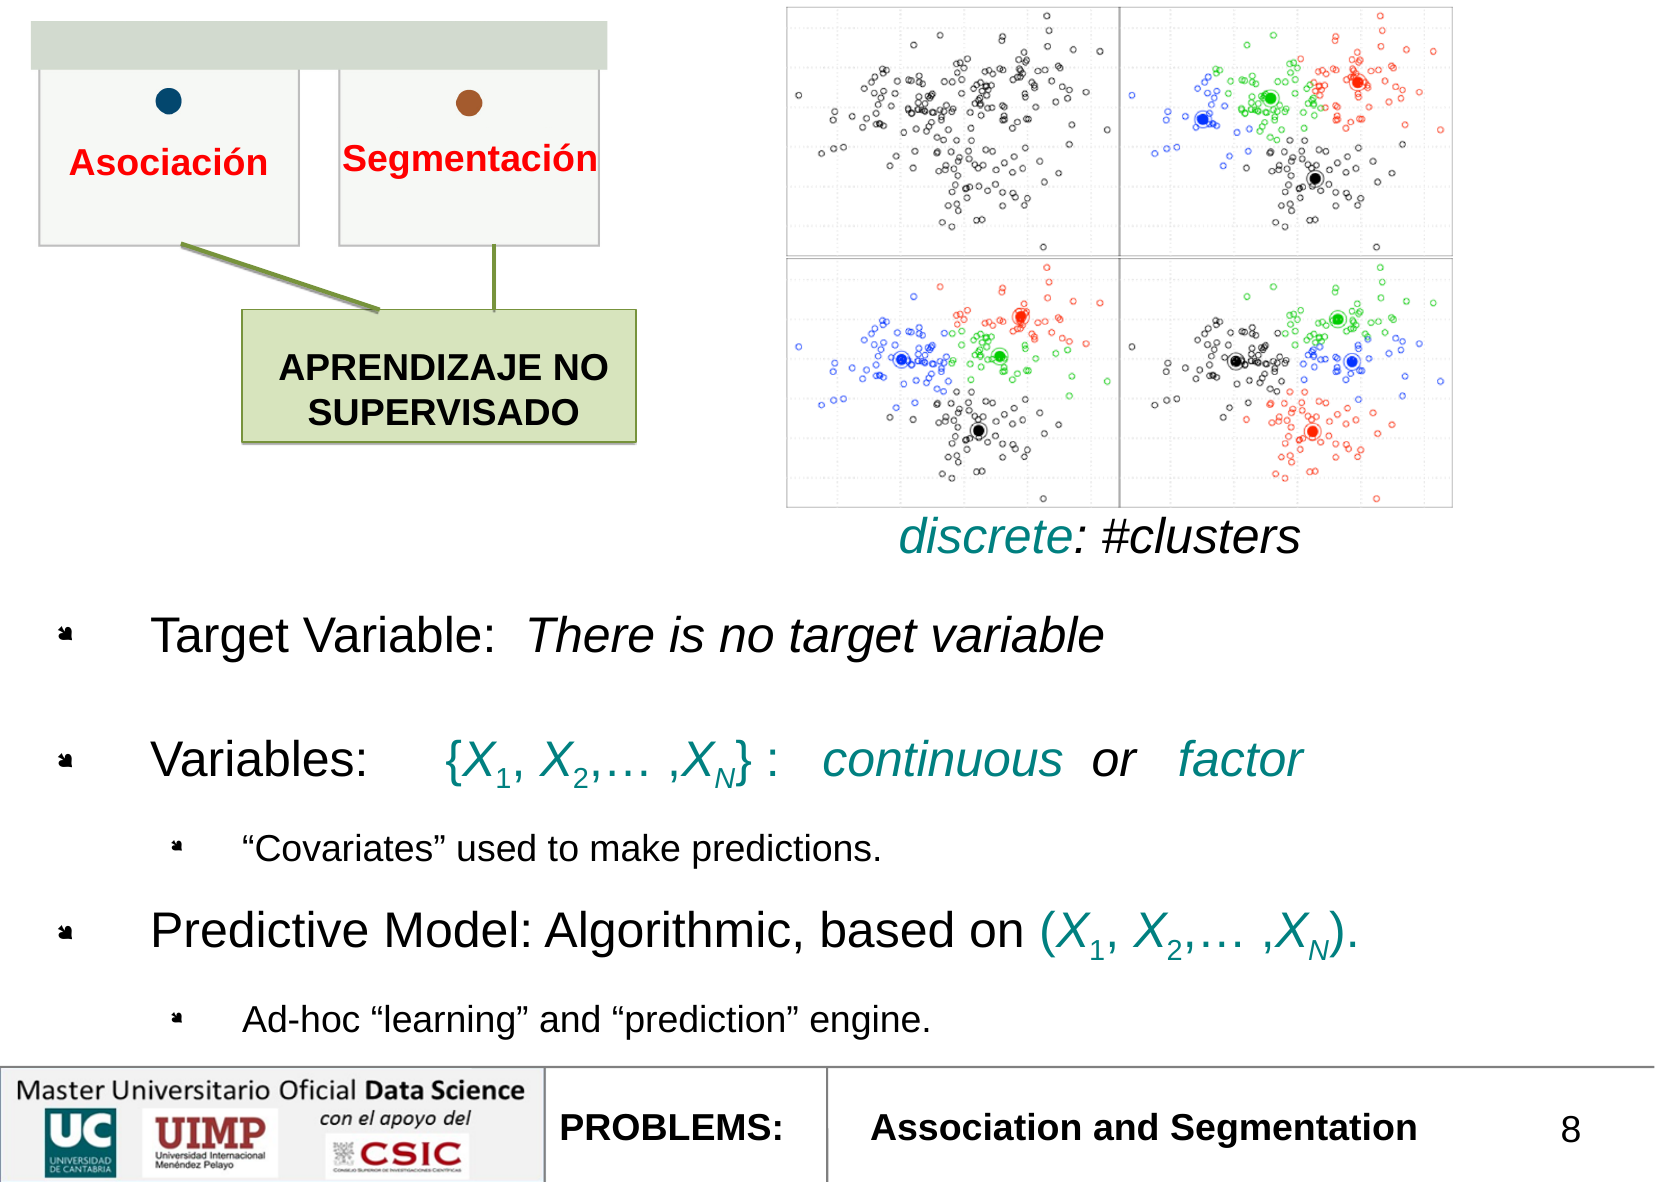

Segmentación
Asociación
APRENDIZAJE NO SUPERVISADO
discrete: #clusters
Target Variable: There is no target variable
Variables: 	{X1, X2,… ,XN} : continuous or factor
“Covariates” used to make predictions.
Predictive Model: Algorithmic, based on (X1, X2,… ,XN).
Ad-hoc “learning” and “prediction” engine.
Association and Segmentation